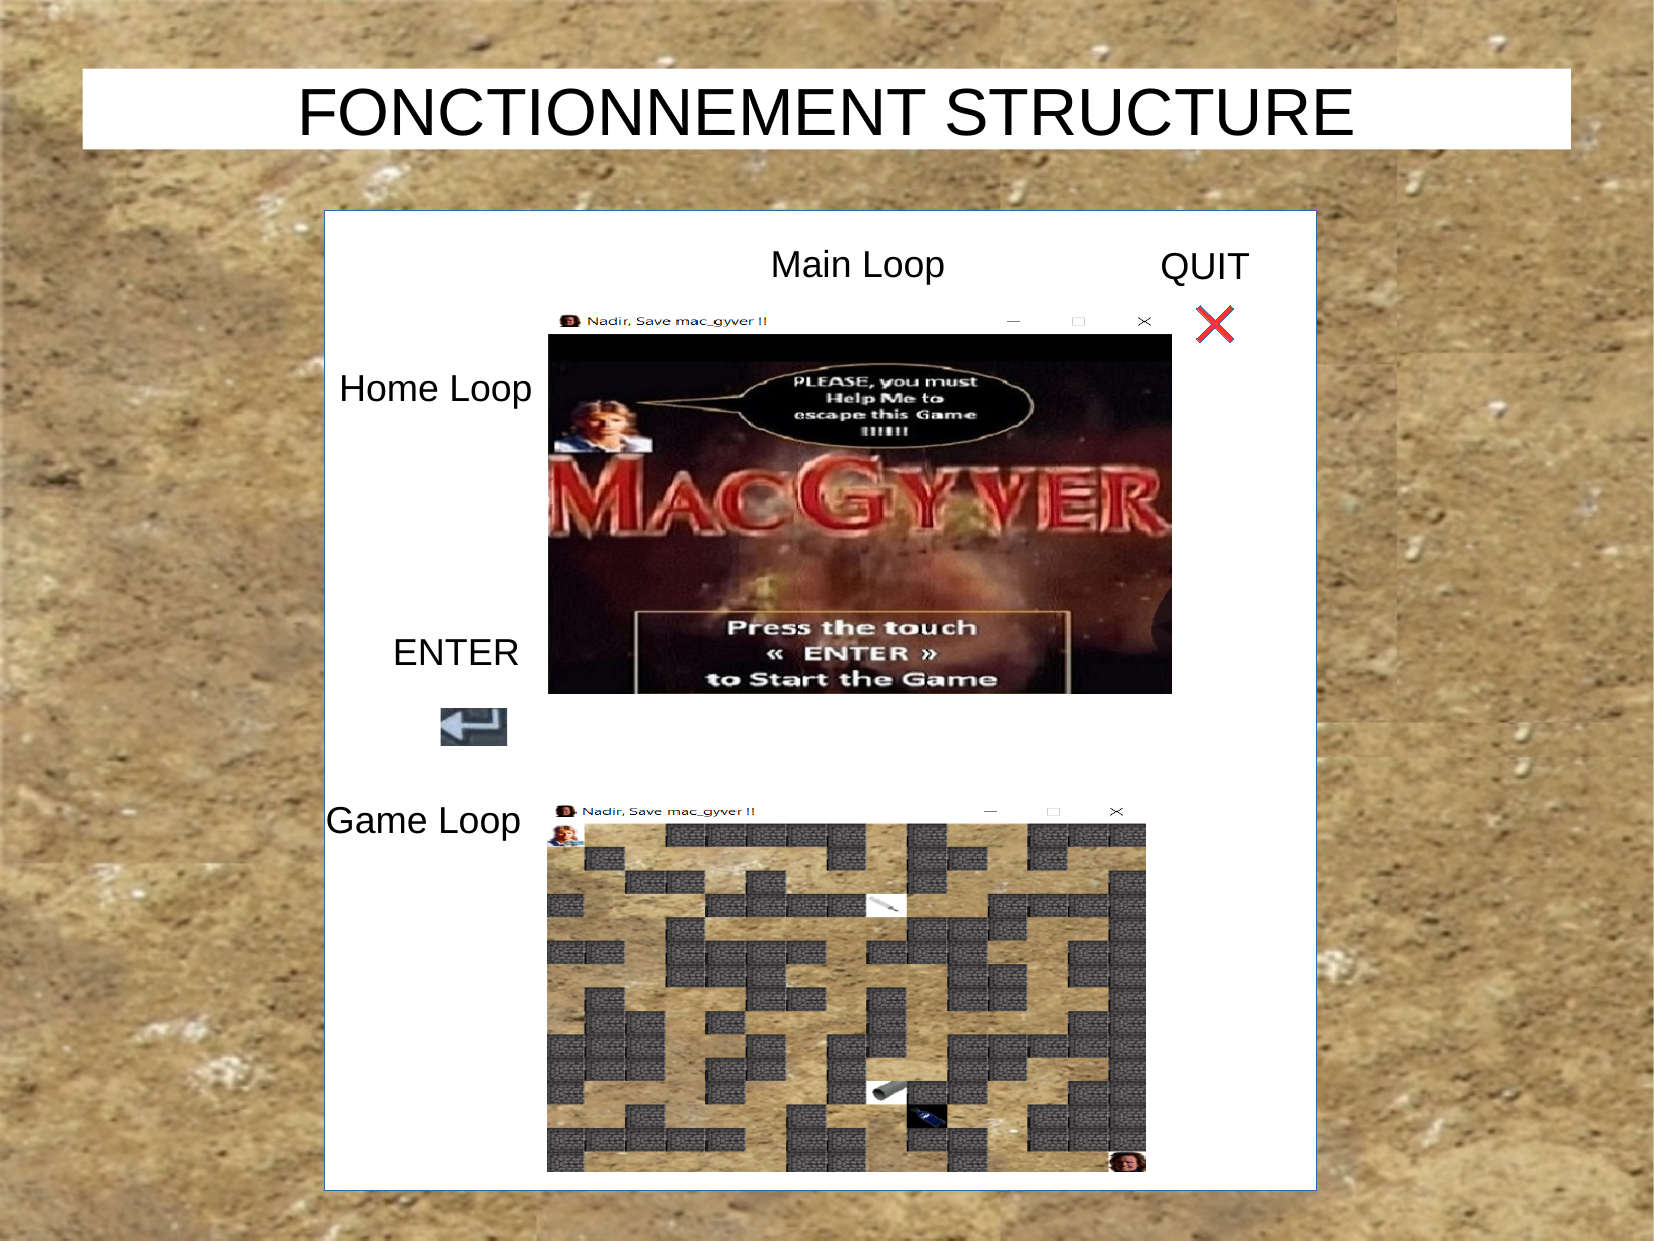

# FONCTIONNEMENT STRUCTURE
Main Loop
QUIT
Home Loop
ENTER
Game Loop